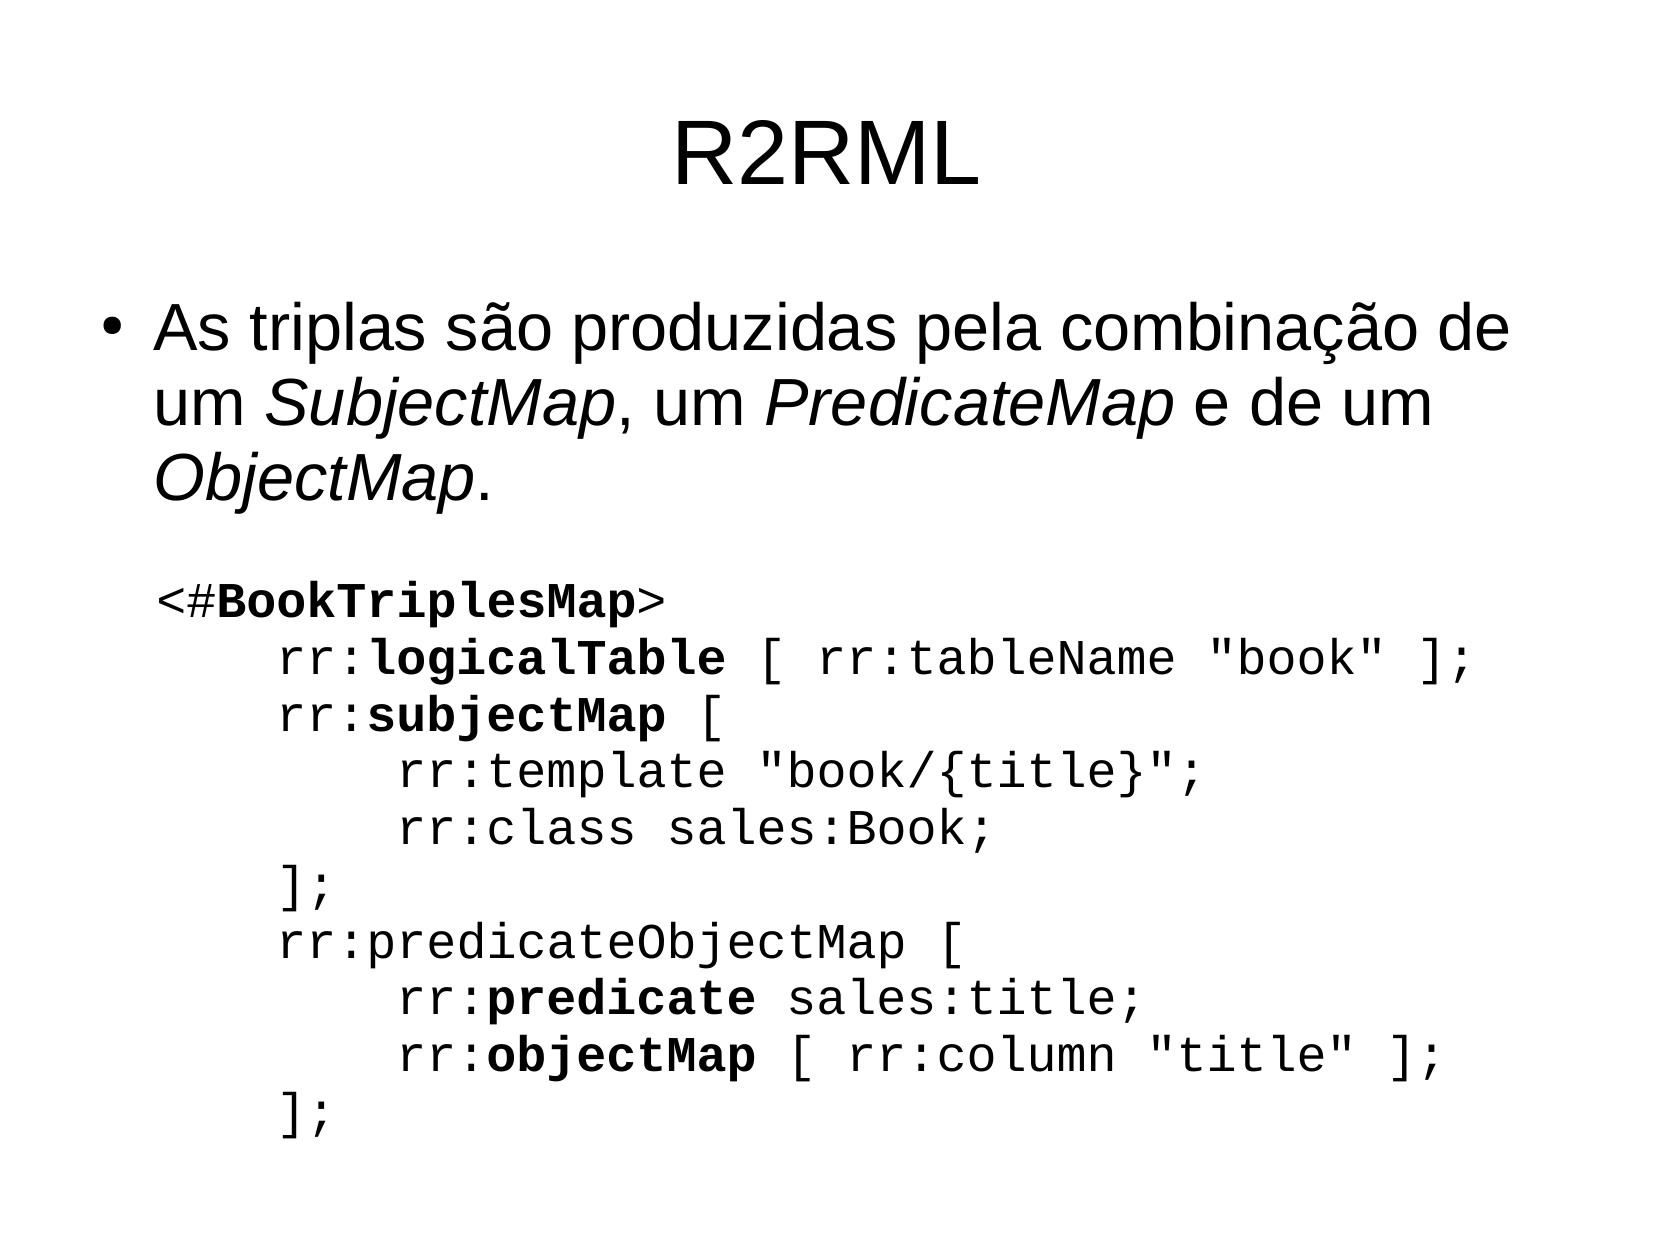

# R2RML
As triplas são produzidas pela combinação de um SubjectMap, um PredicateMap e de um ObjectMap.
<#BookTriplesMap>
 rr:logicalTable [ rr:tableName "book" ];
 rr:subjectMap [
 rr:template "book/{title}";
 rr:class sales:Book;
 ];
 rr:predicateObjectMap [
 rr:predicate sales:title;
 rr:objectMap [ rr:column "title" ];
 ];